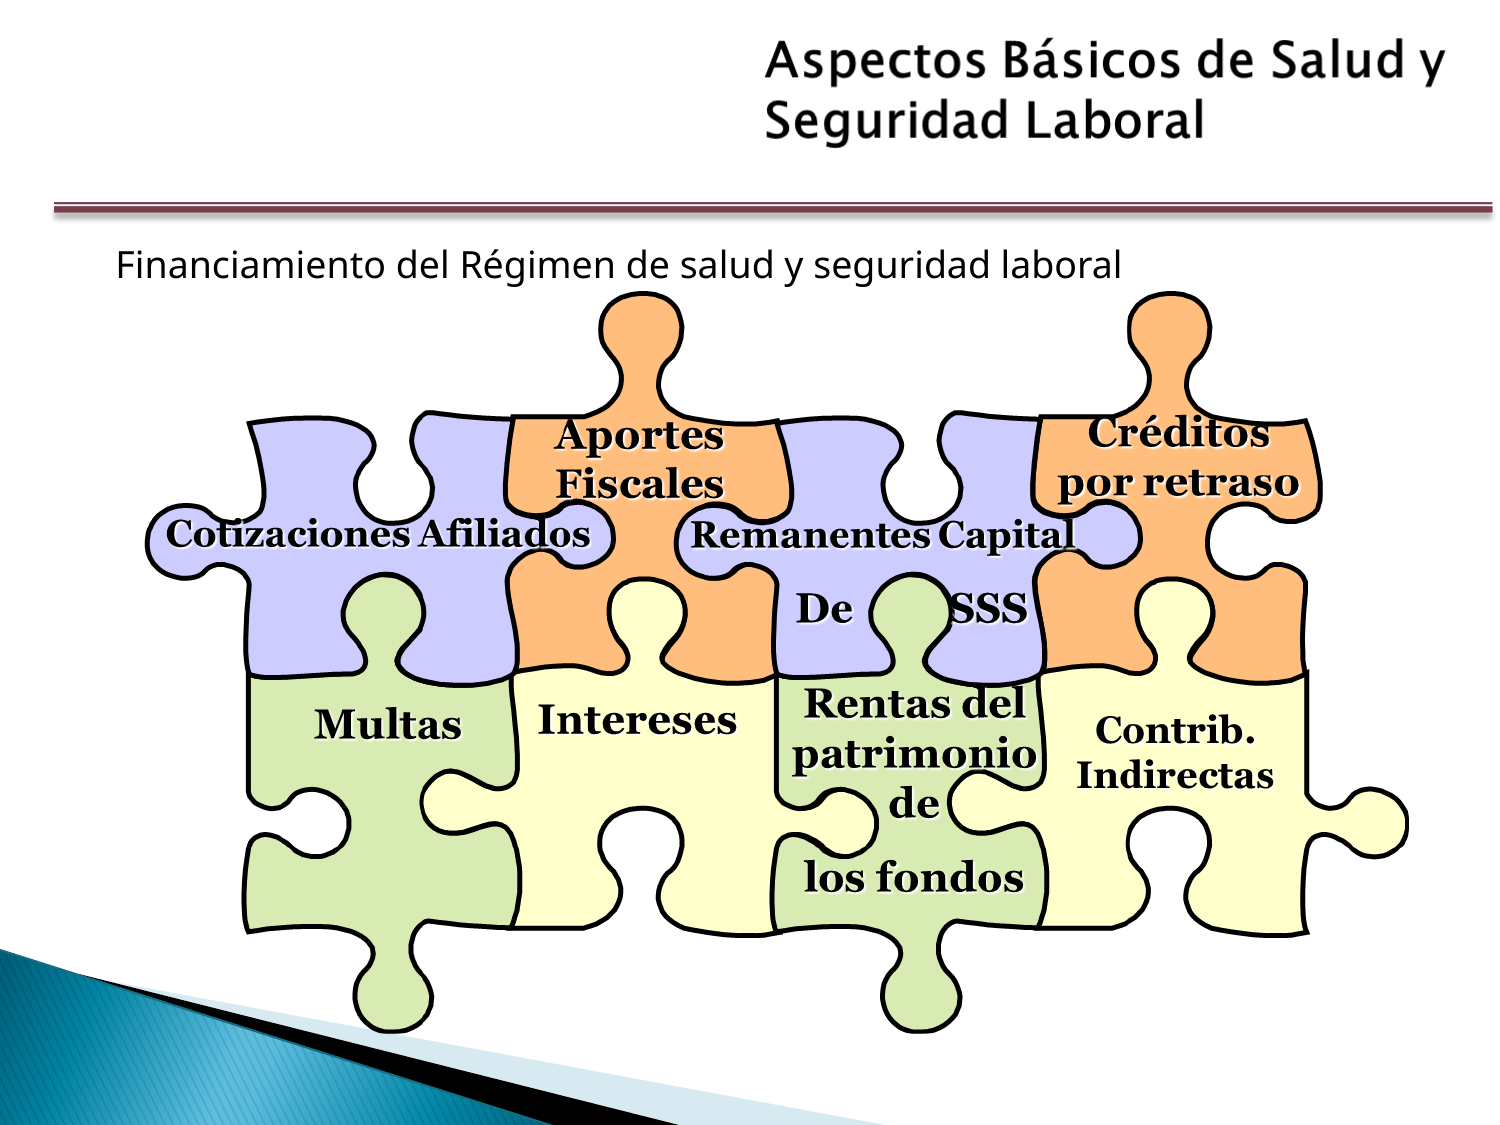

Financiamiento del Régimen de salud y seguridad laboral